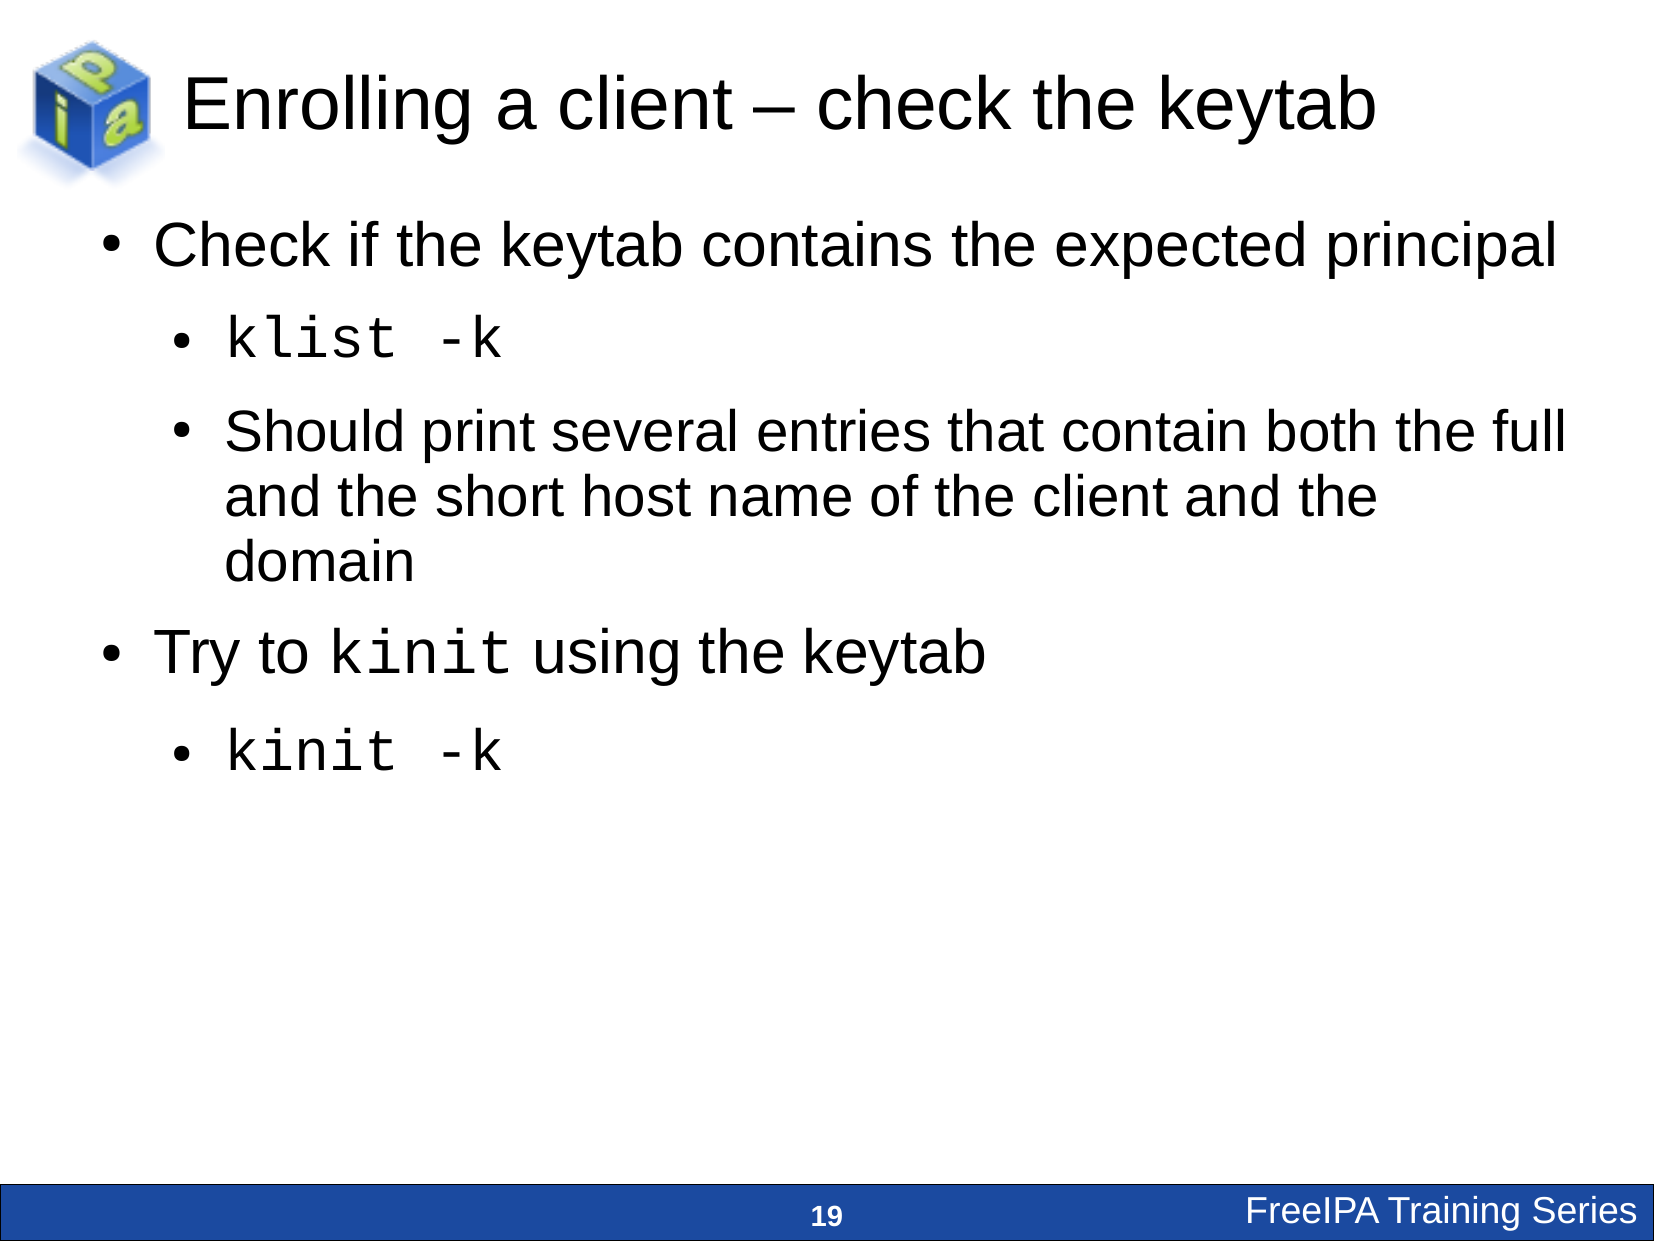

# Enrolling a client – check the keytab
Check if the keytab contains the expected principal
klist -k
Should print several entries that contain both the full and the short host name of the client and the domain
Try to kinit using the keytab
kinit -k
19